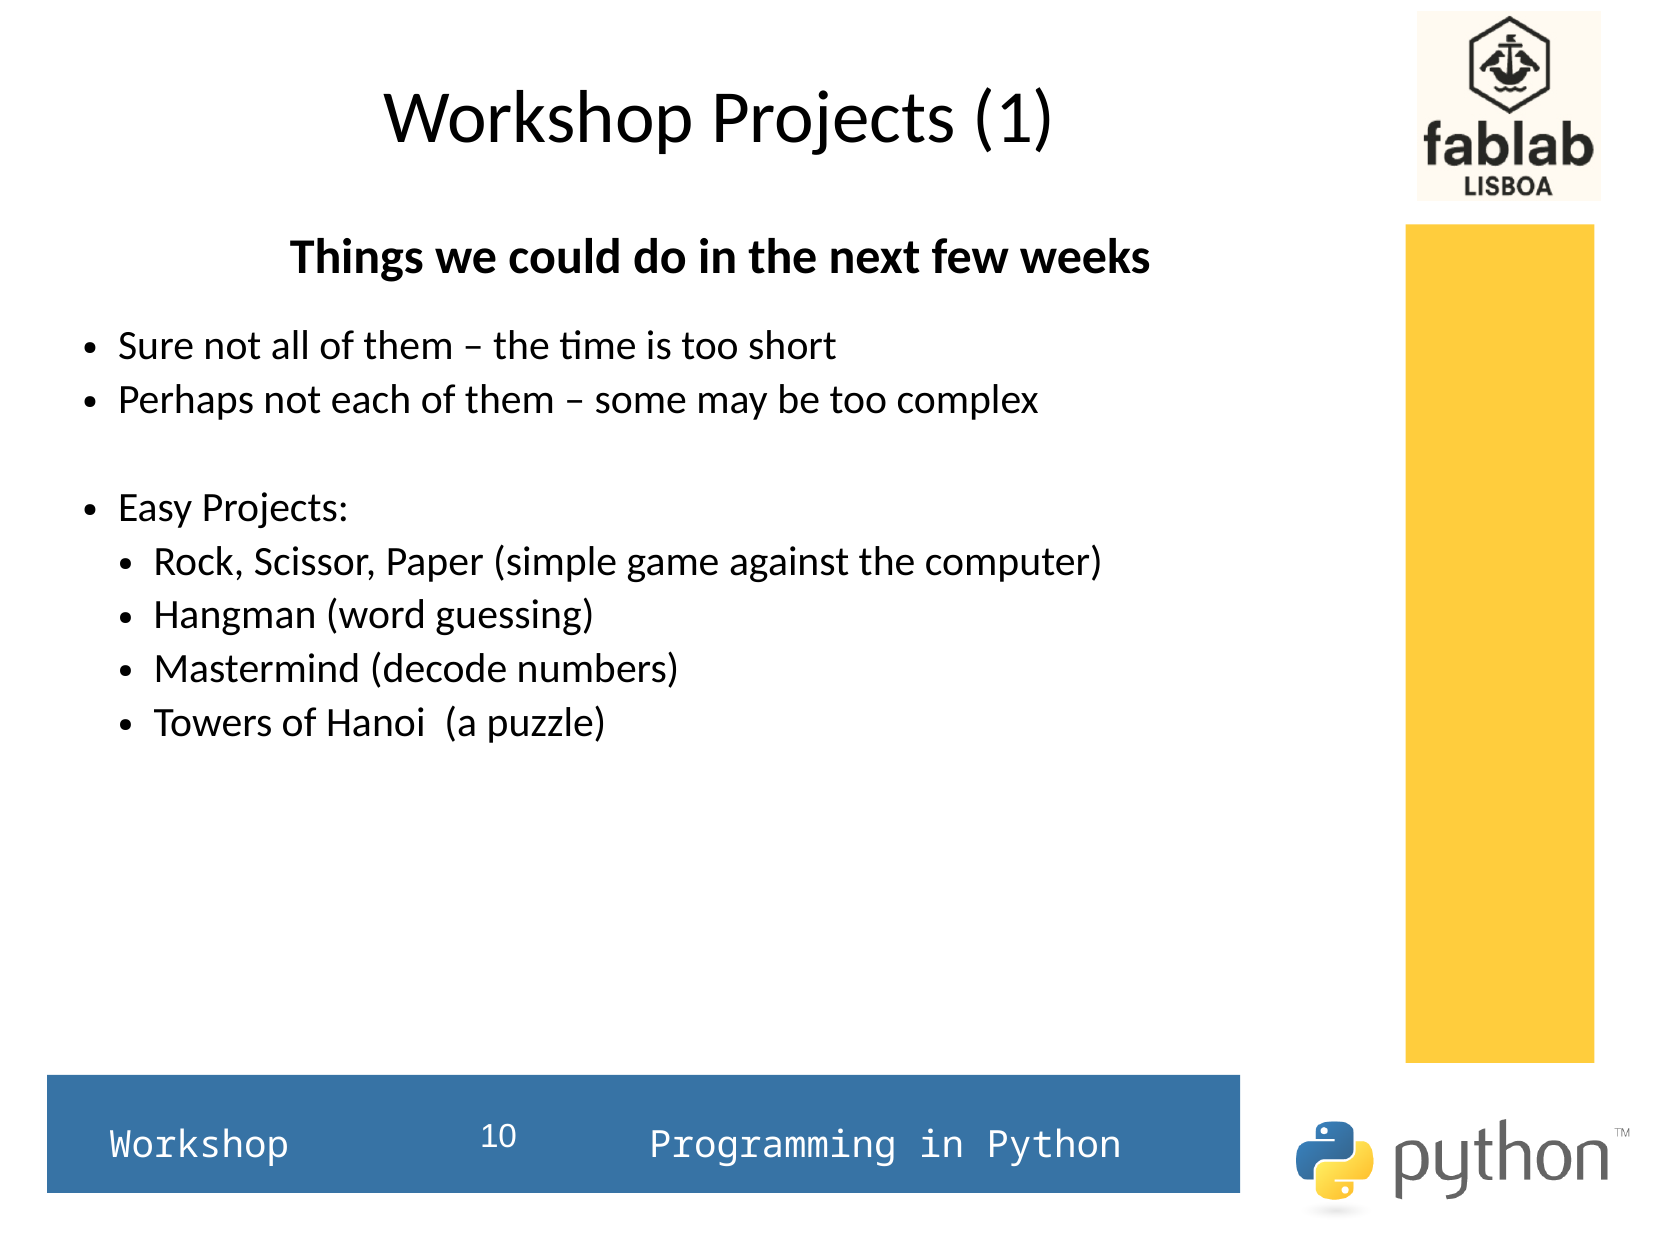

# Workshop Projects (1)
Things we could do in the next few weeks
Sure not all of them – the time is too short
Perhaps not each of them – some may be too complex
Easy Projects:
Rock, Scissor, Paper (simple game against the computer)
Hangman (word guessing)
Mastermind (decode numbers)
Towers of Hanoi (a puzzle)
Workshop Programming in Python